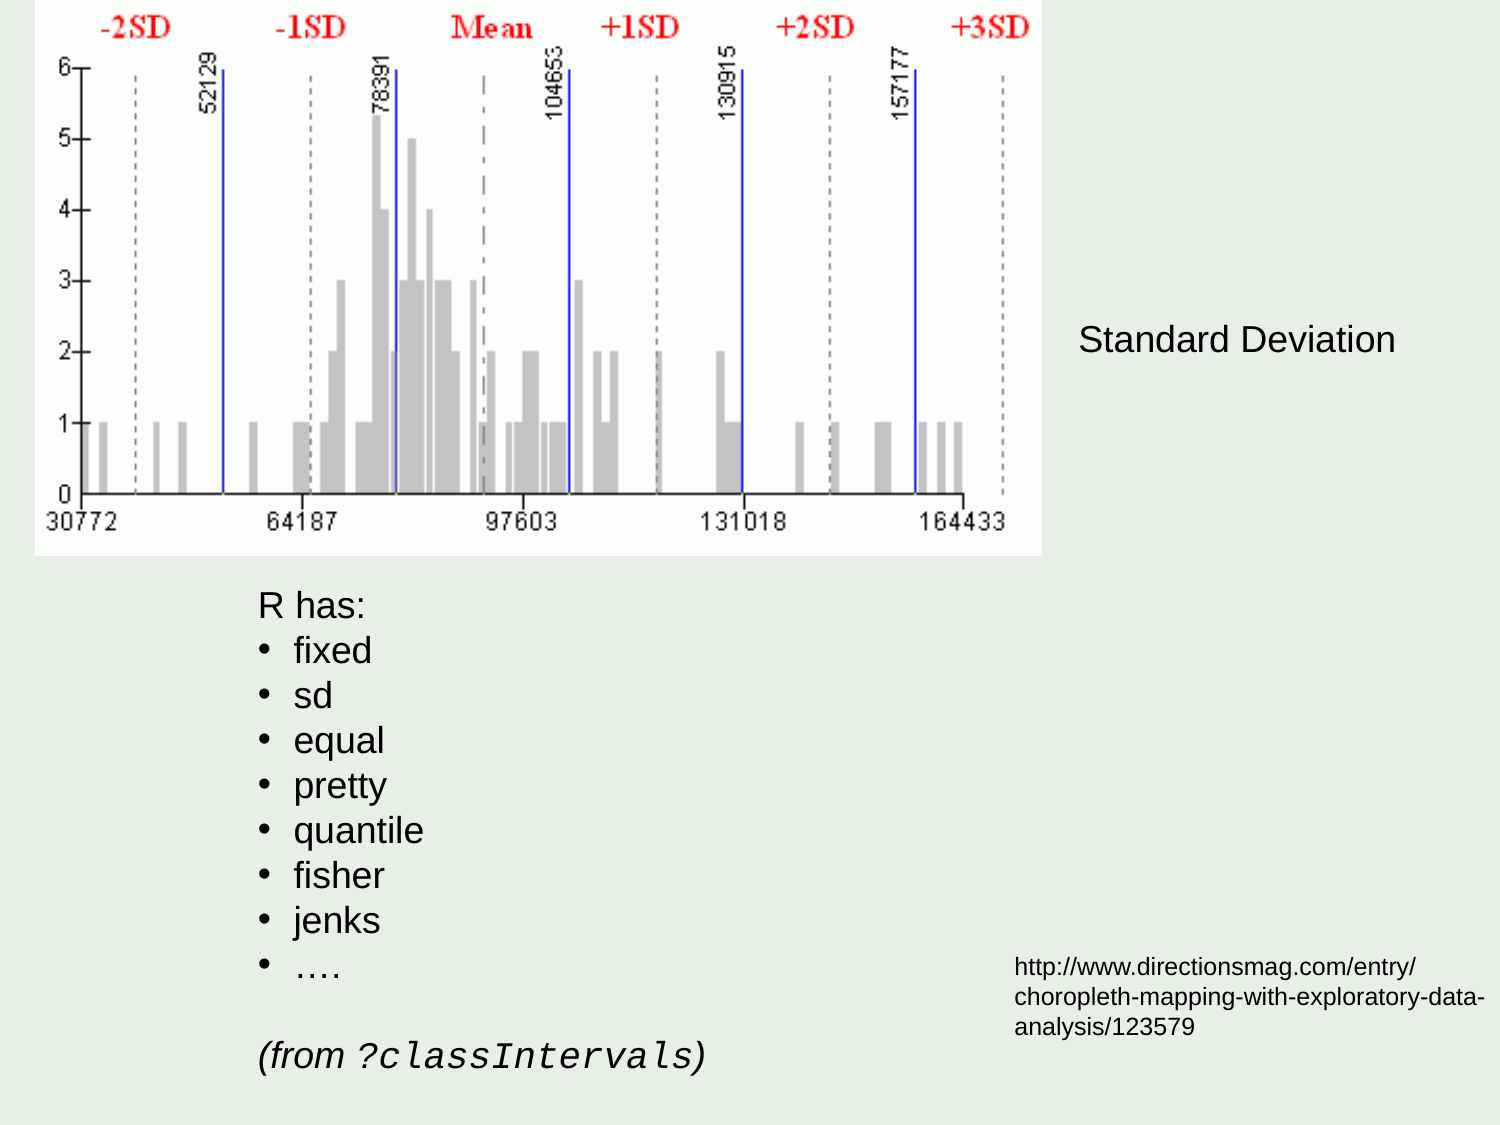

sN
Standard Deviation
R has:
fixed
sd
equal
pretty
quantile
fisher
jenks
….
(from ?classIntervals)
http://www.directionsmag.com/entry/choropleth-mapping-with-exploratory-data-analysis/123579